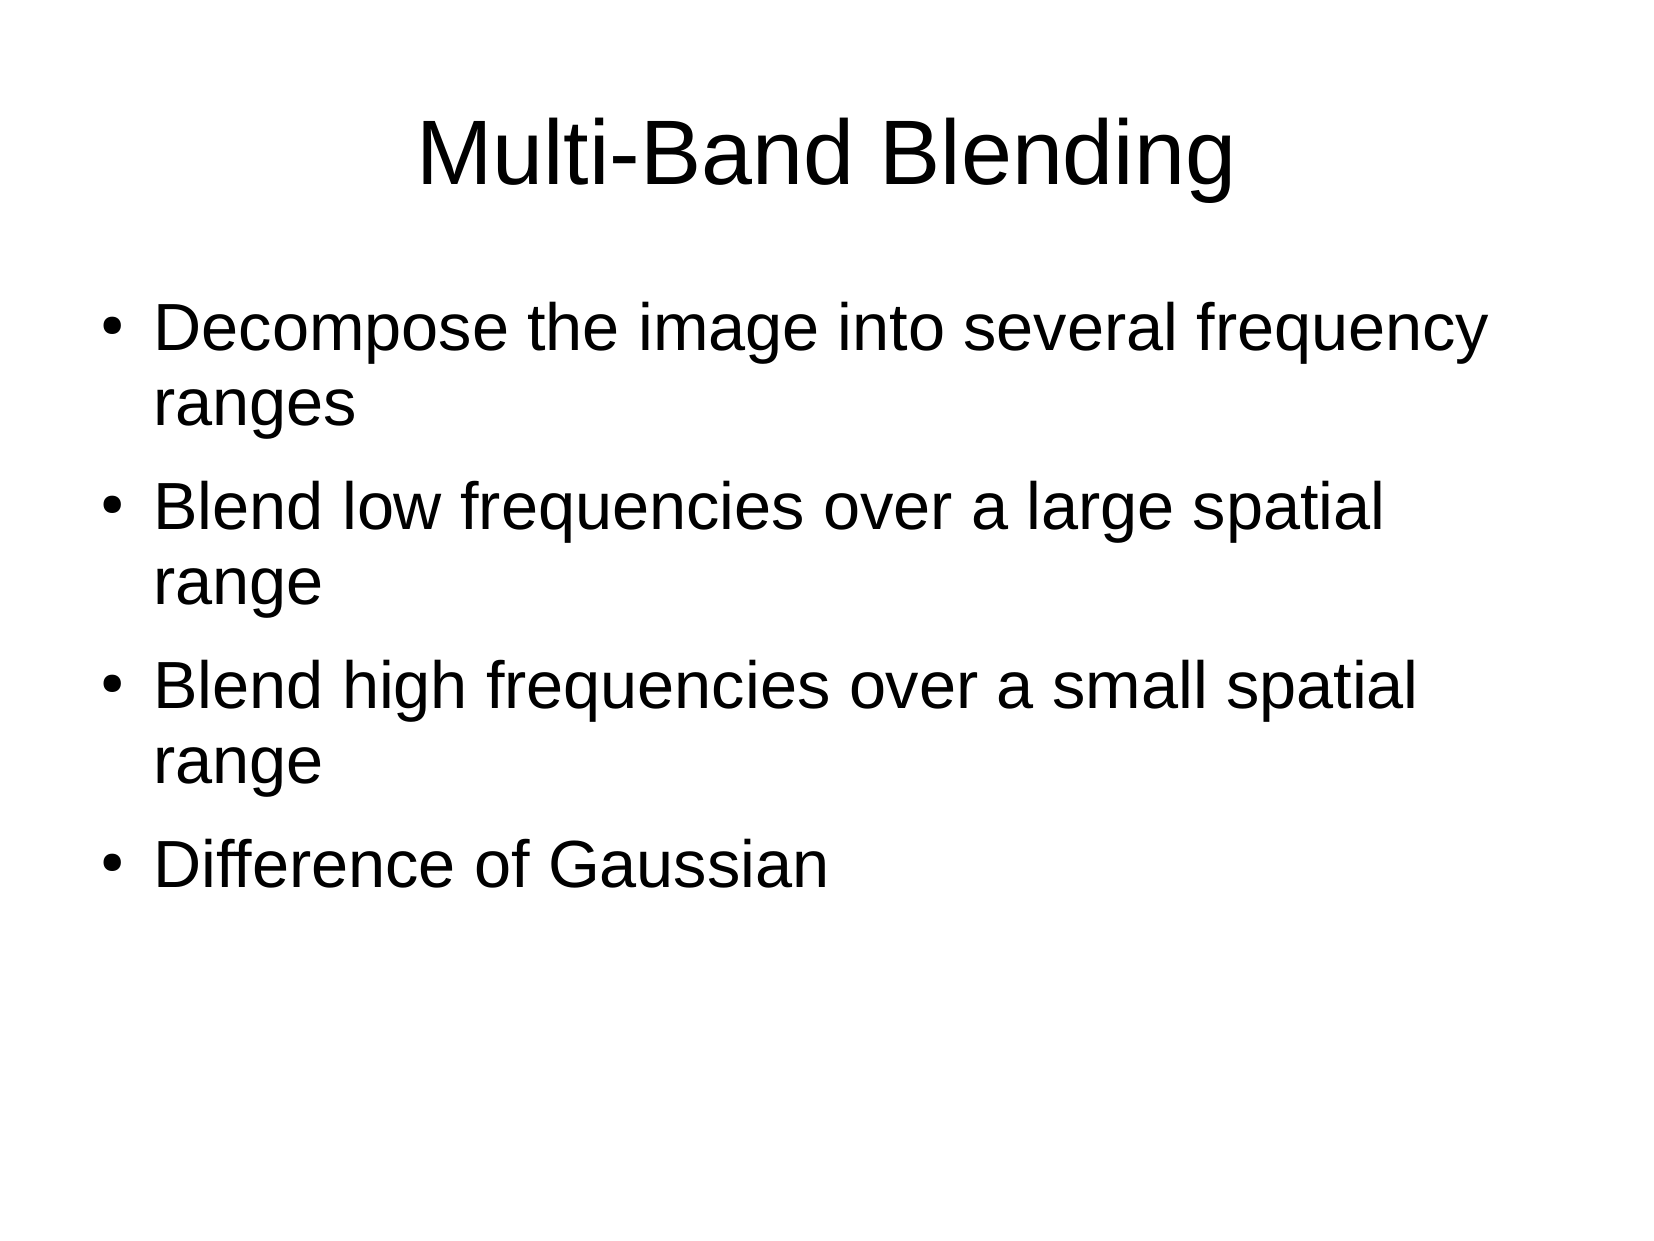

# Multi-Band Blending
Decompose the image into several frequency ranges
Blend low frequencies over a large spatial range
Blend high frequencies over a small spatial range
Difference of Gaussian